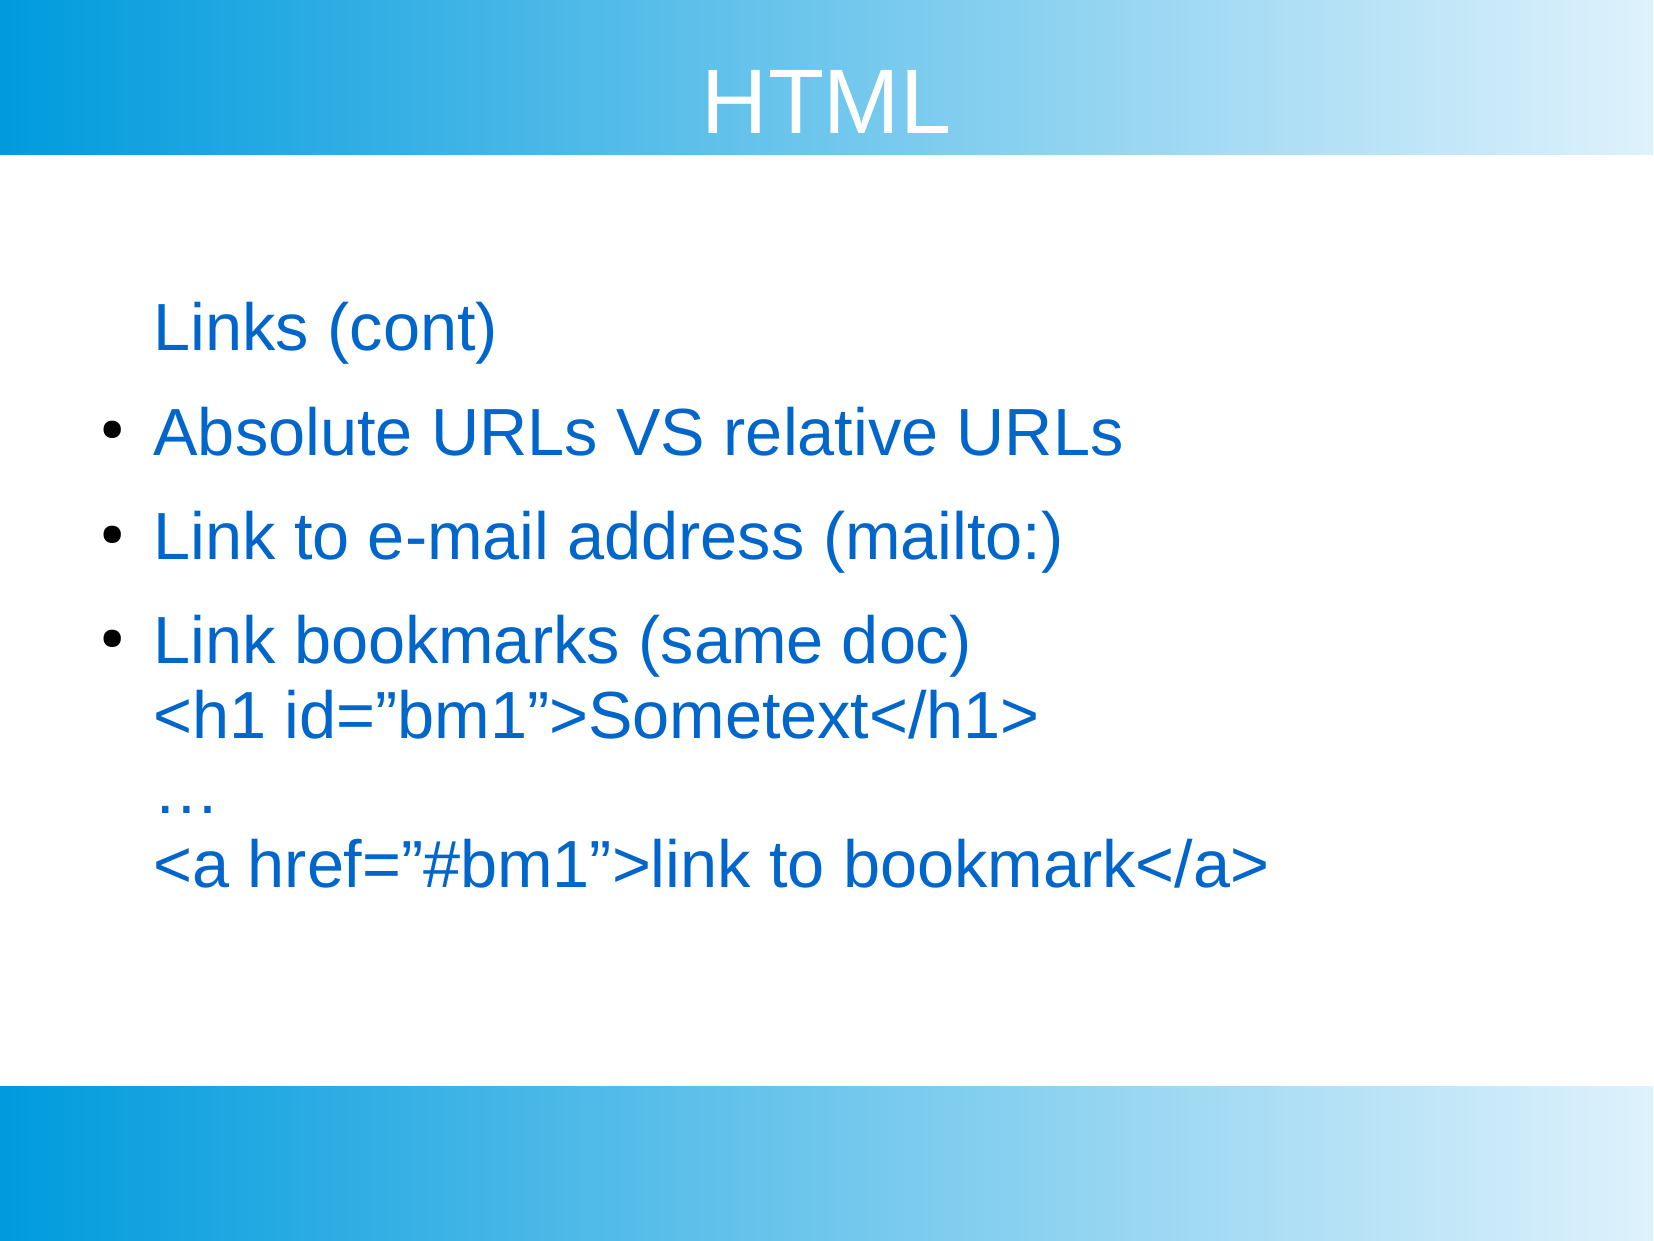

# HTML
Links (cont)
Absolute URLs VS relative URLs
Link to e-mail address (mailto:)
Link bookmarks (same doc)
<h1 id=”bm1”>Sometext</h1>
…
<a href=”#bm1”>link to bookmark</a>